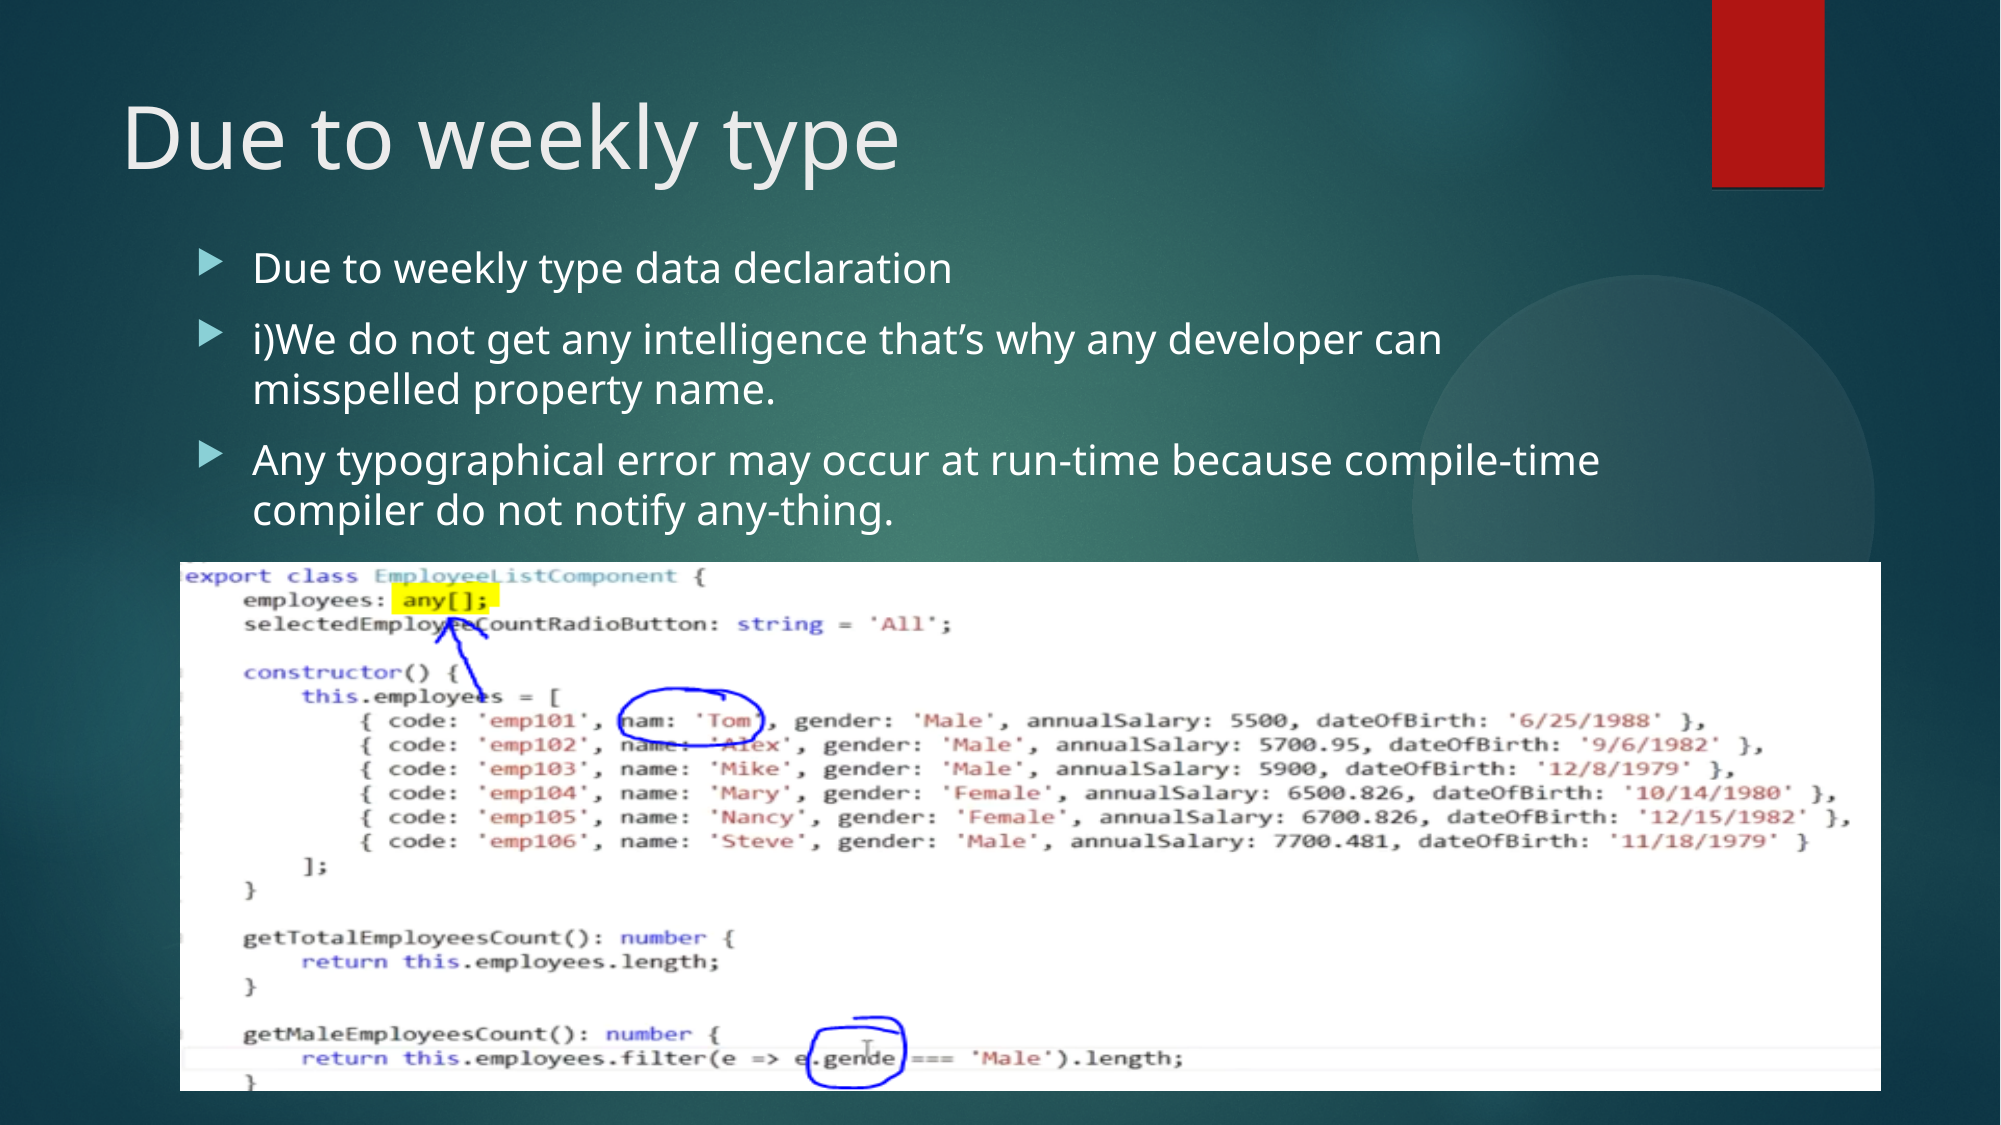

Due to weekly type
Due to weekly type data declaration
i)We do not get any intelligence that’s why any developer can misspelled property name.
Any typographical error may occur at run-time because compile-time compiler do not notify any-thing.